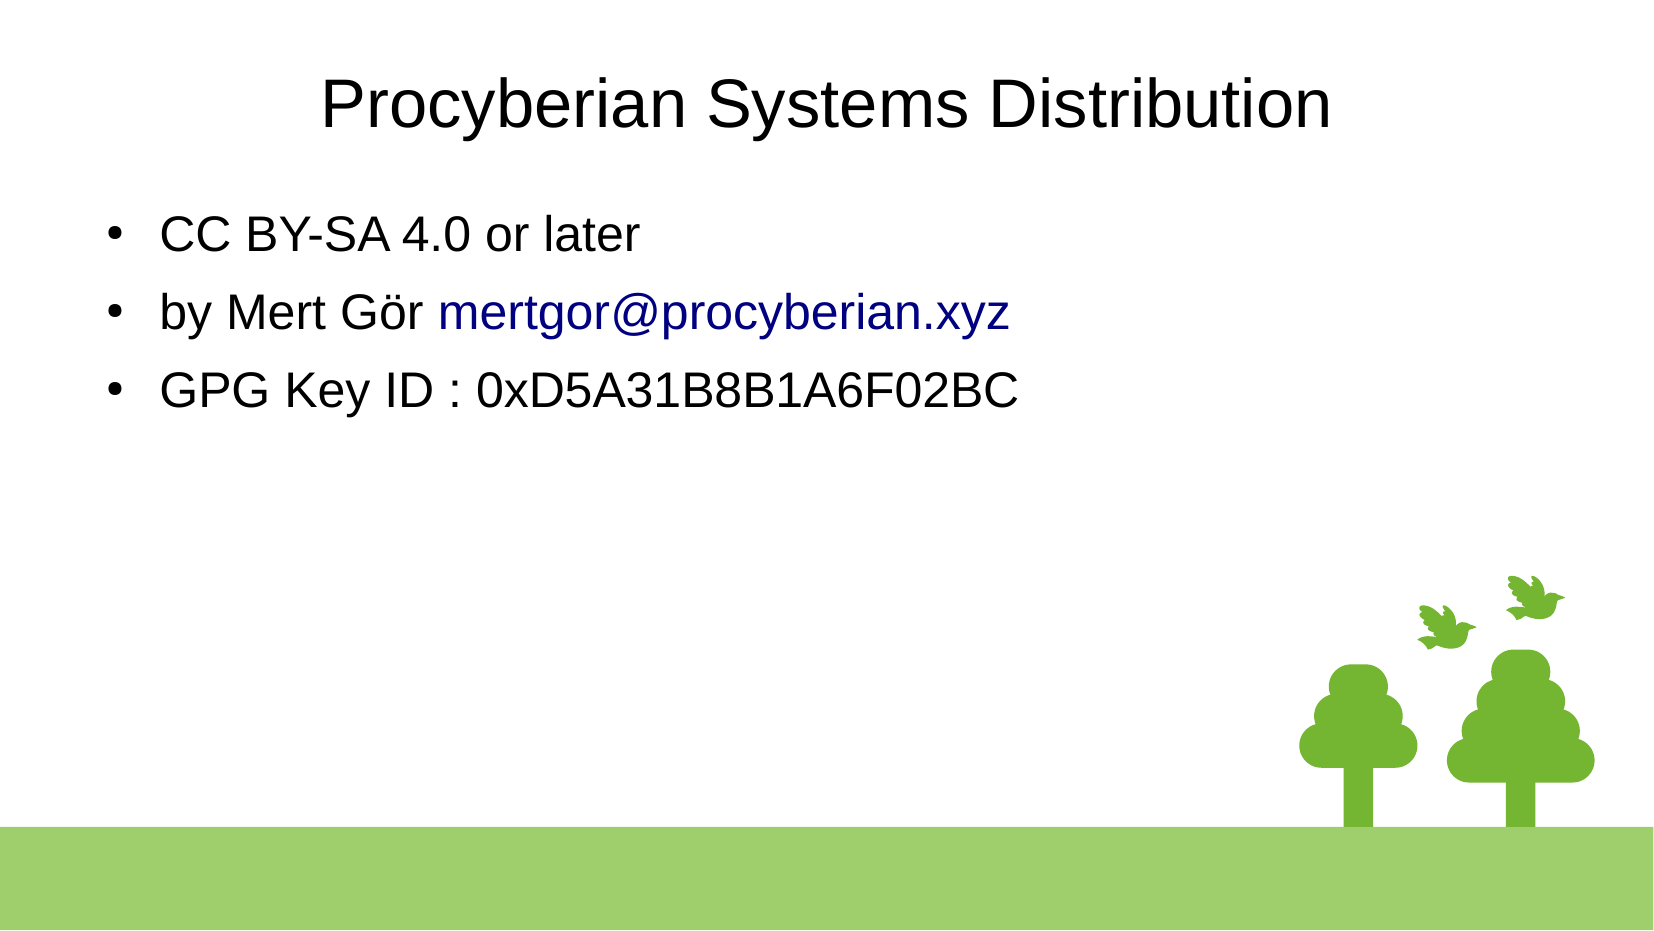

# Procyberian Systems Distribution
CC BY-SA 4.0 or later
by Mert Gör mertgor@procyberian.xyz
GPG Key ID : 0xD5A31B8B1A6F02BC